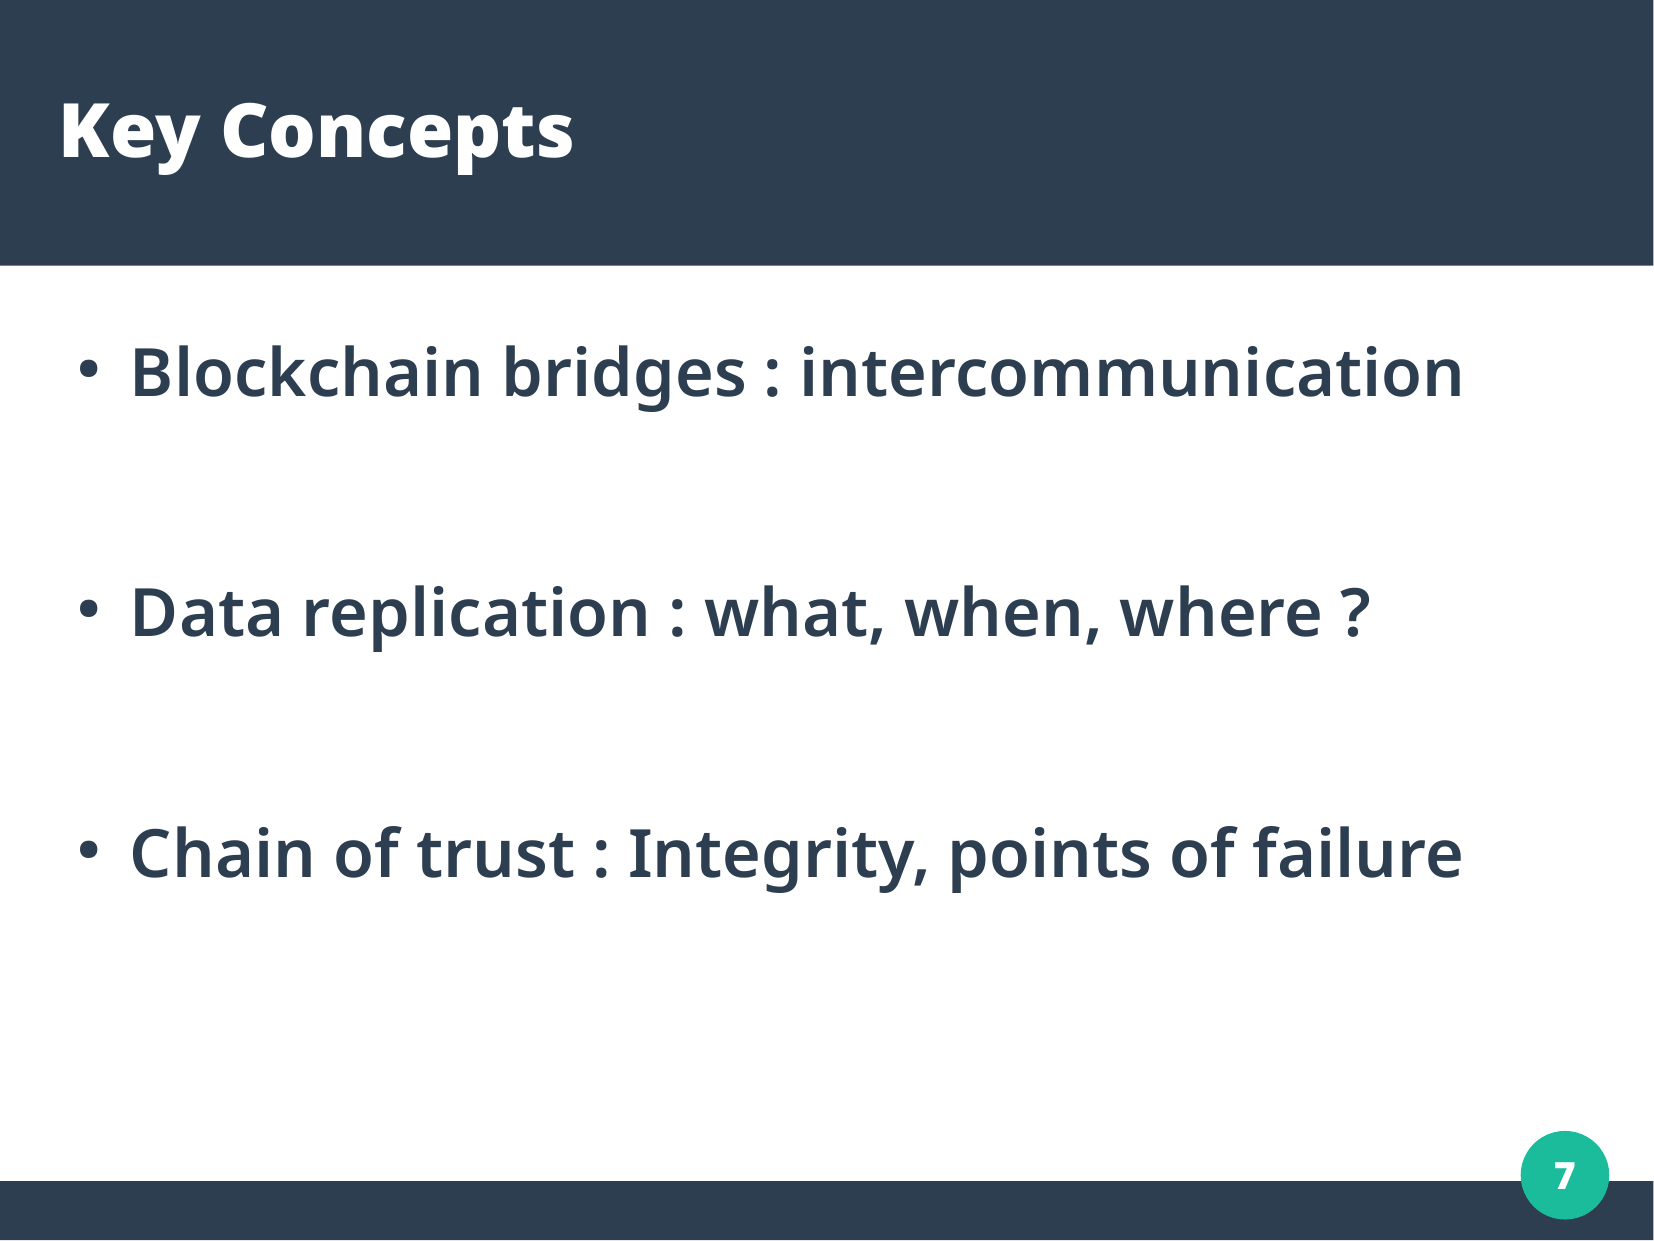

# Key Concepts
Blockchain bridges : intercommunication
Data replication : what, when, where ?
Chain of trust : Integrity, points of failure
7